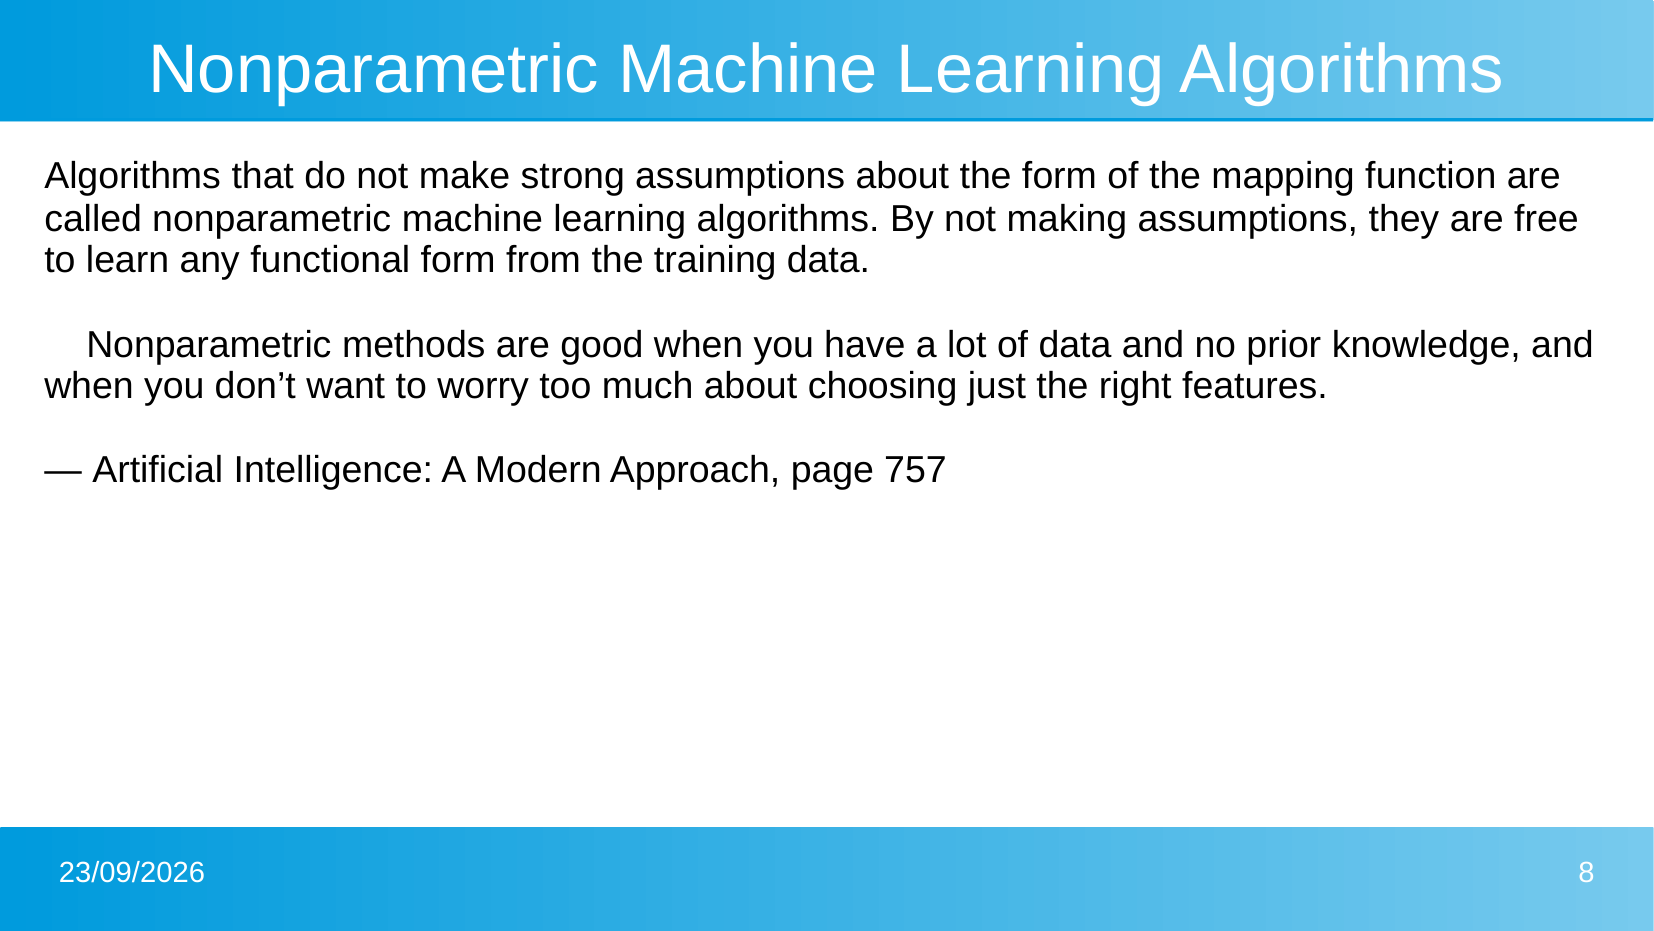

# Nonparametric Machine Learning Algorithms
Algorithms that do not make strong assumptions about the form of the mapping function are called nonparametric machine learning algorithms. By not making assumptions, they are free to learn any functional form from the training data.
 Nonparametric methods are good when you have a lot of data and no prior knowledge, and when you don’t want to worry too much about choosing just the right features.
— Artificial Intelligence: A Modern Approach, page 757
8